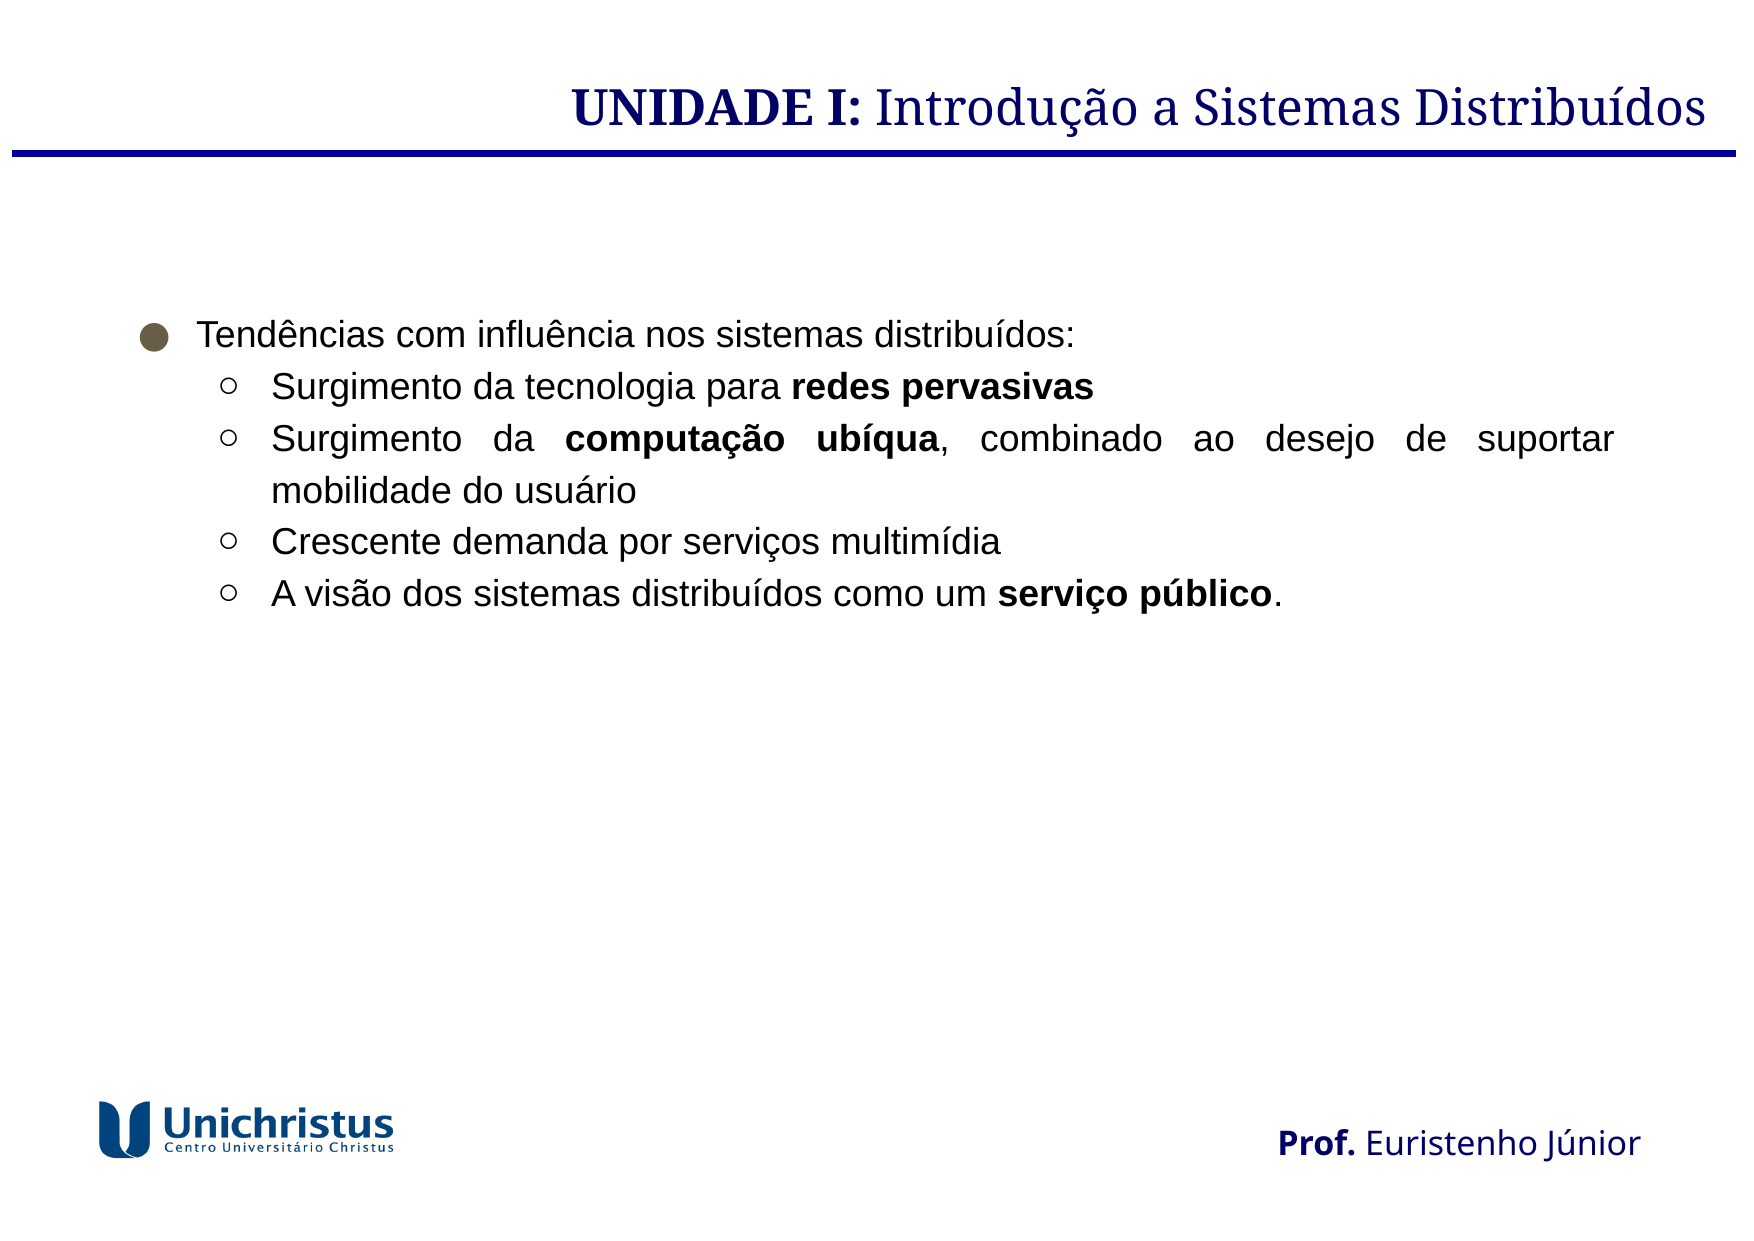

UNIDADE I: Introdução a Sistemas Distribuídos
Tendências com influência nos sistemas distribuídos:
Surgimento da tecnologia para redes pervasivas
Surgimento da computação ubíqua, combinado ao desejo de suportar mobilidade do usuário
Crescente demanda por serviços multimídia
A visão dos sistemas distribuídos como um serviço público.
Prof. Euristenho Júnior